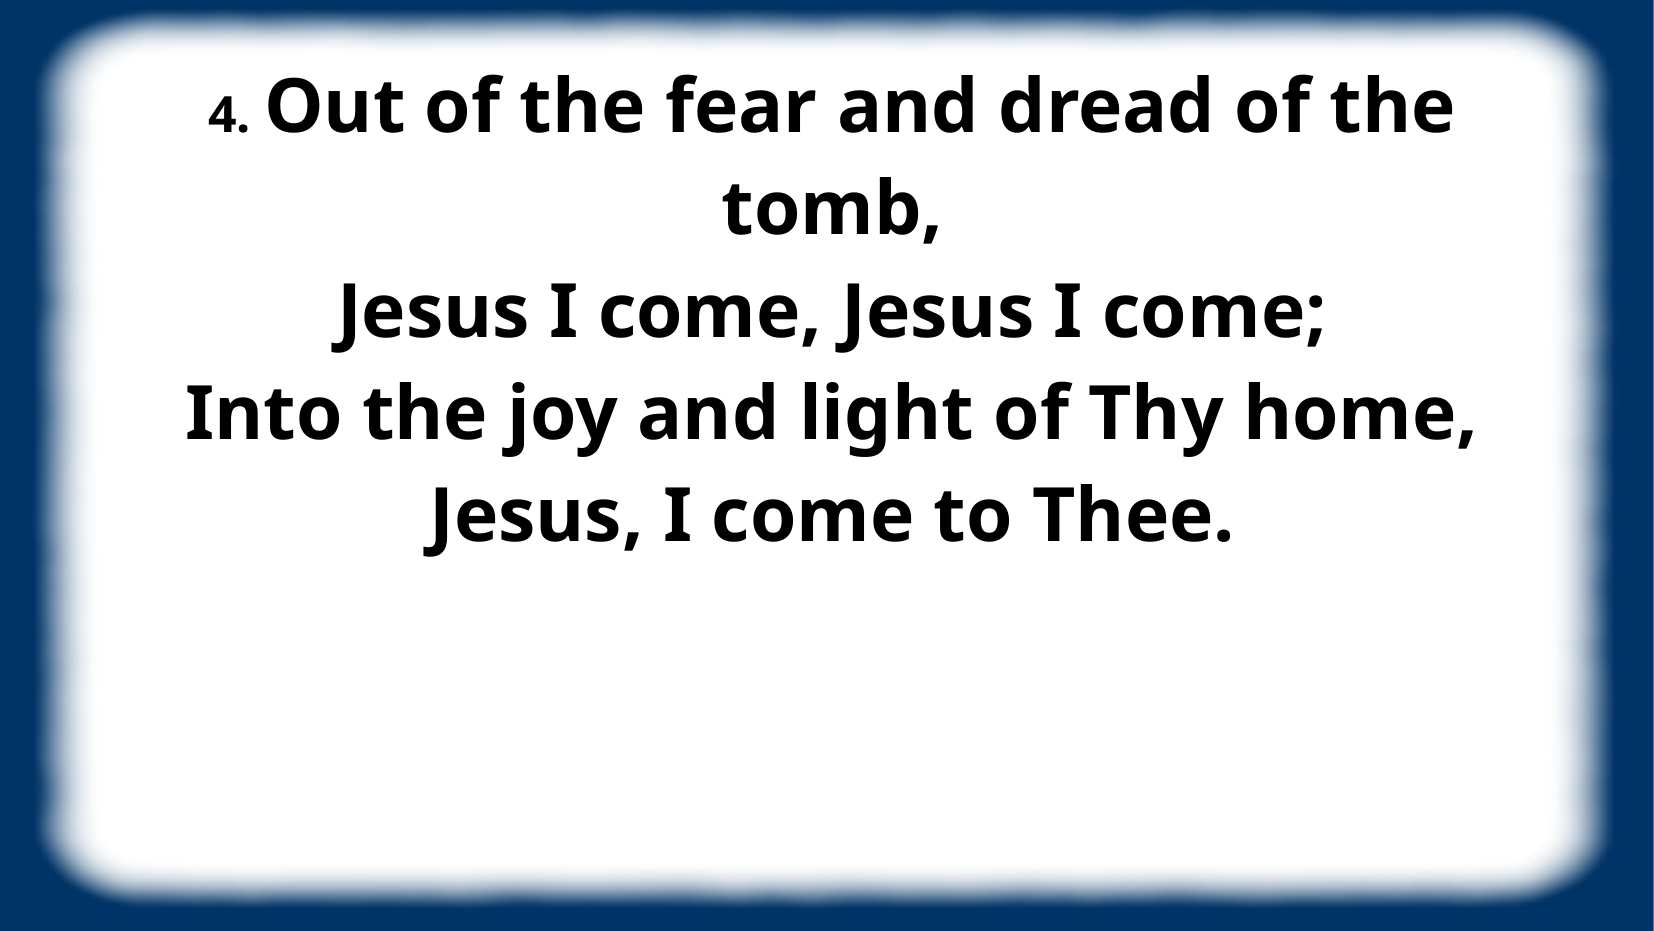

4. Out of the fear and dread of the tomb,
Jesus I come, Jesus I come;
Into the joy and light of Thy home,
Jesus, I come to Thee.